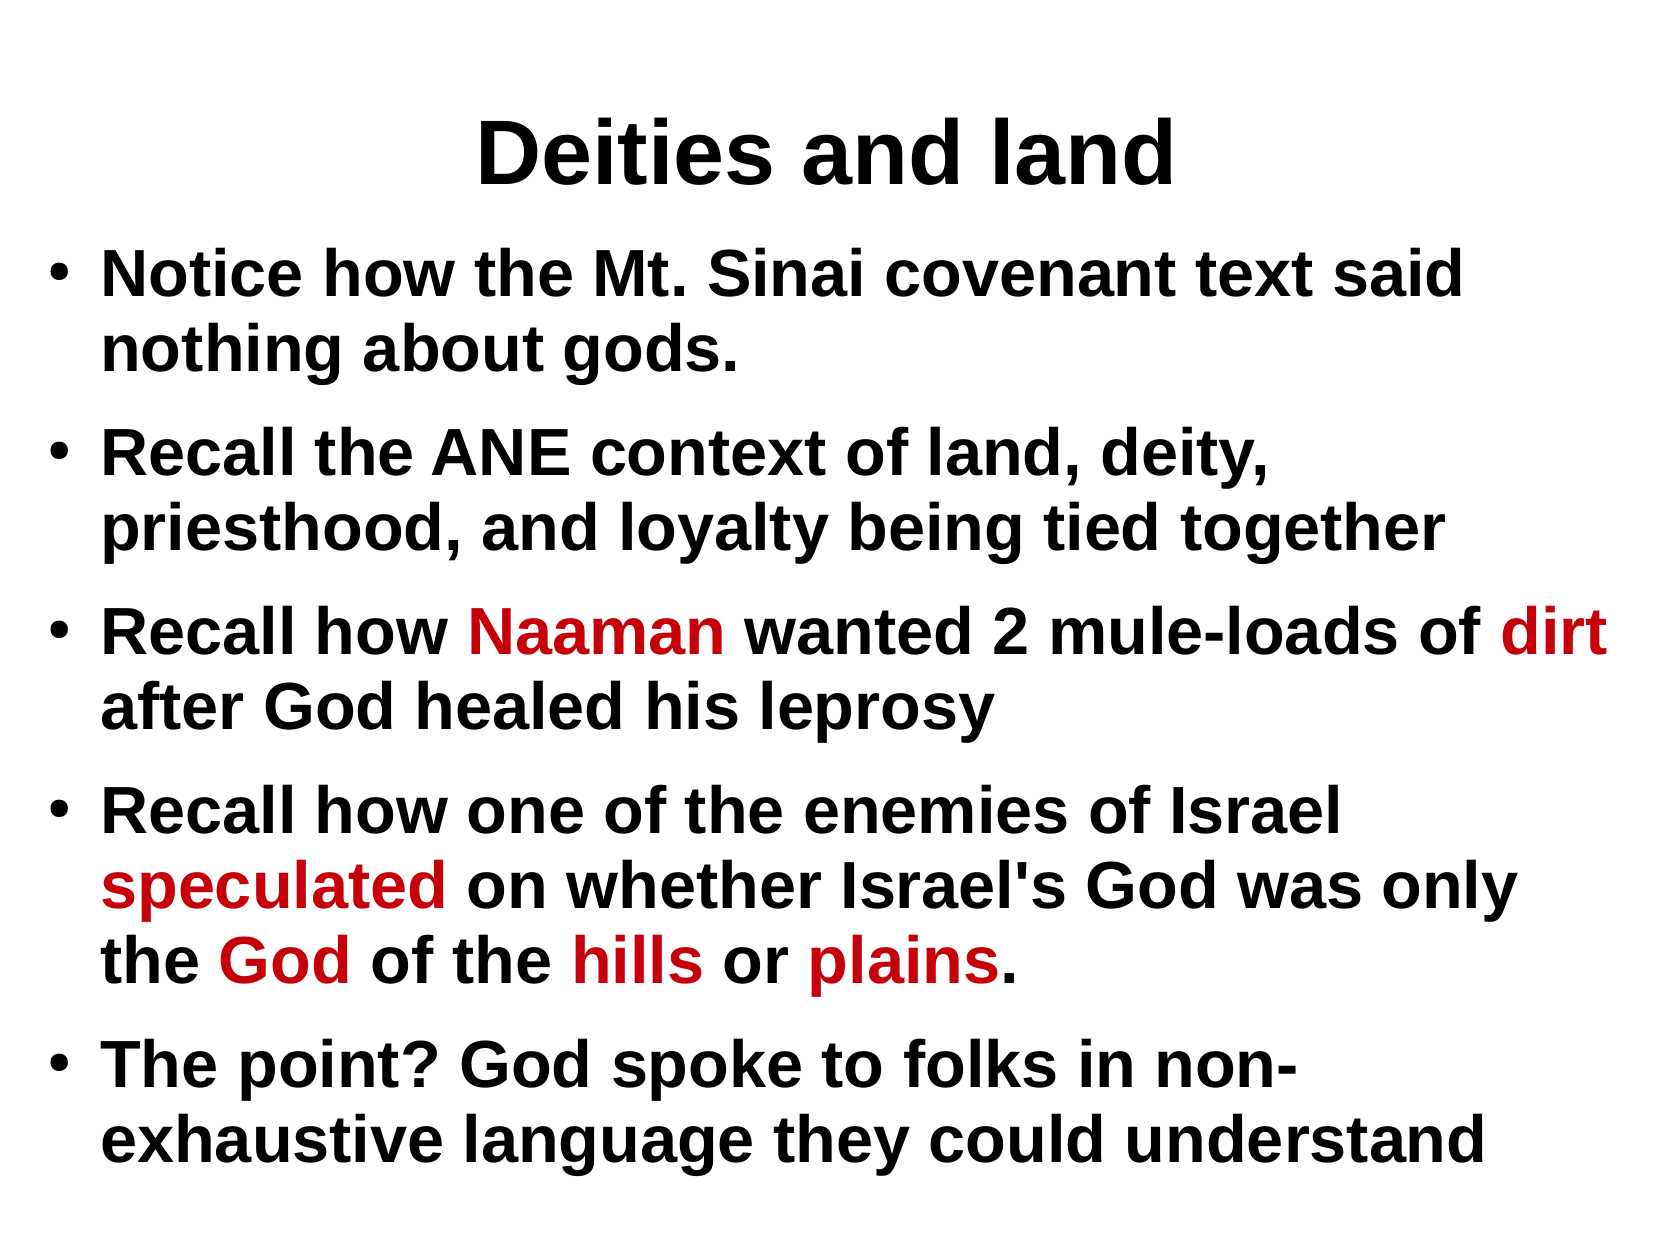

# Deities and land
Notice how the Mt. Sinai covenant text said nothing about gods.
Recall the ANE context of land, deity, priesthood, and loyalty being tied together
Recall how Naaman wanted 2 mule-loads of dirt after God healed his leprosy
Recall how one of the enemies of Israel speculated on whether Israel's God was only the God of the hills or plains.
The point? God spoke to folks in non-exhaustive language they could understand